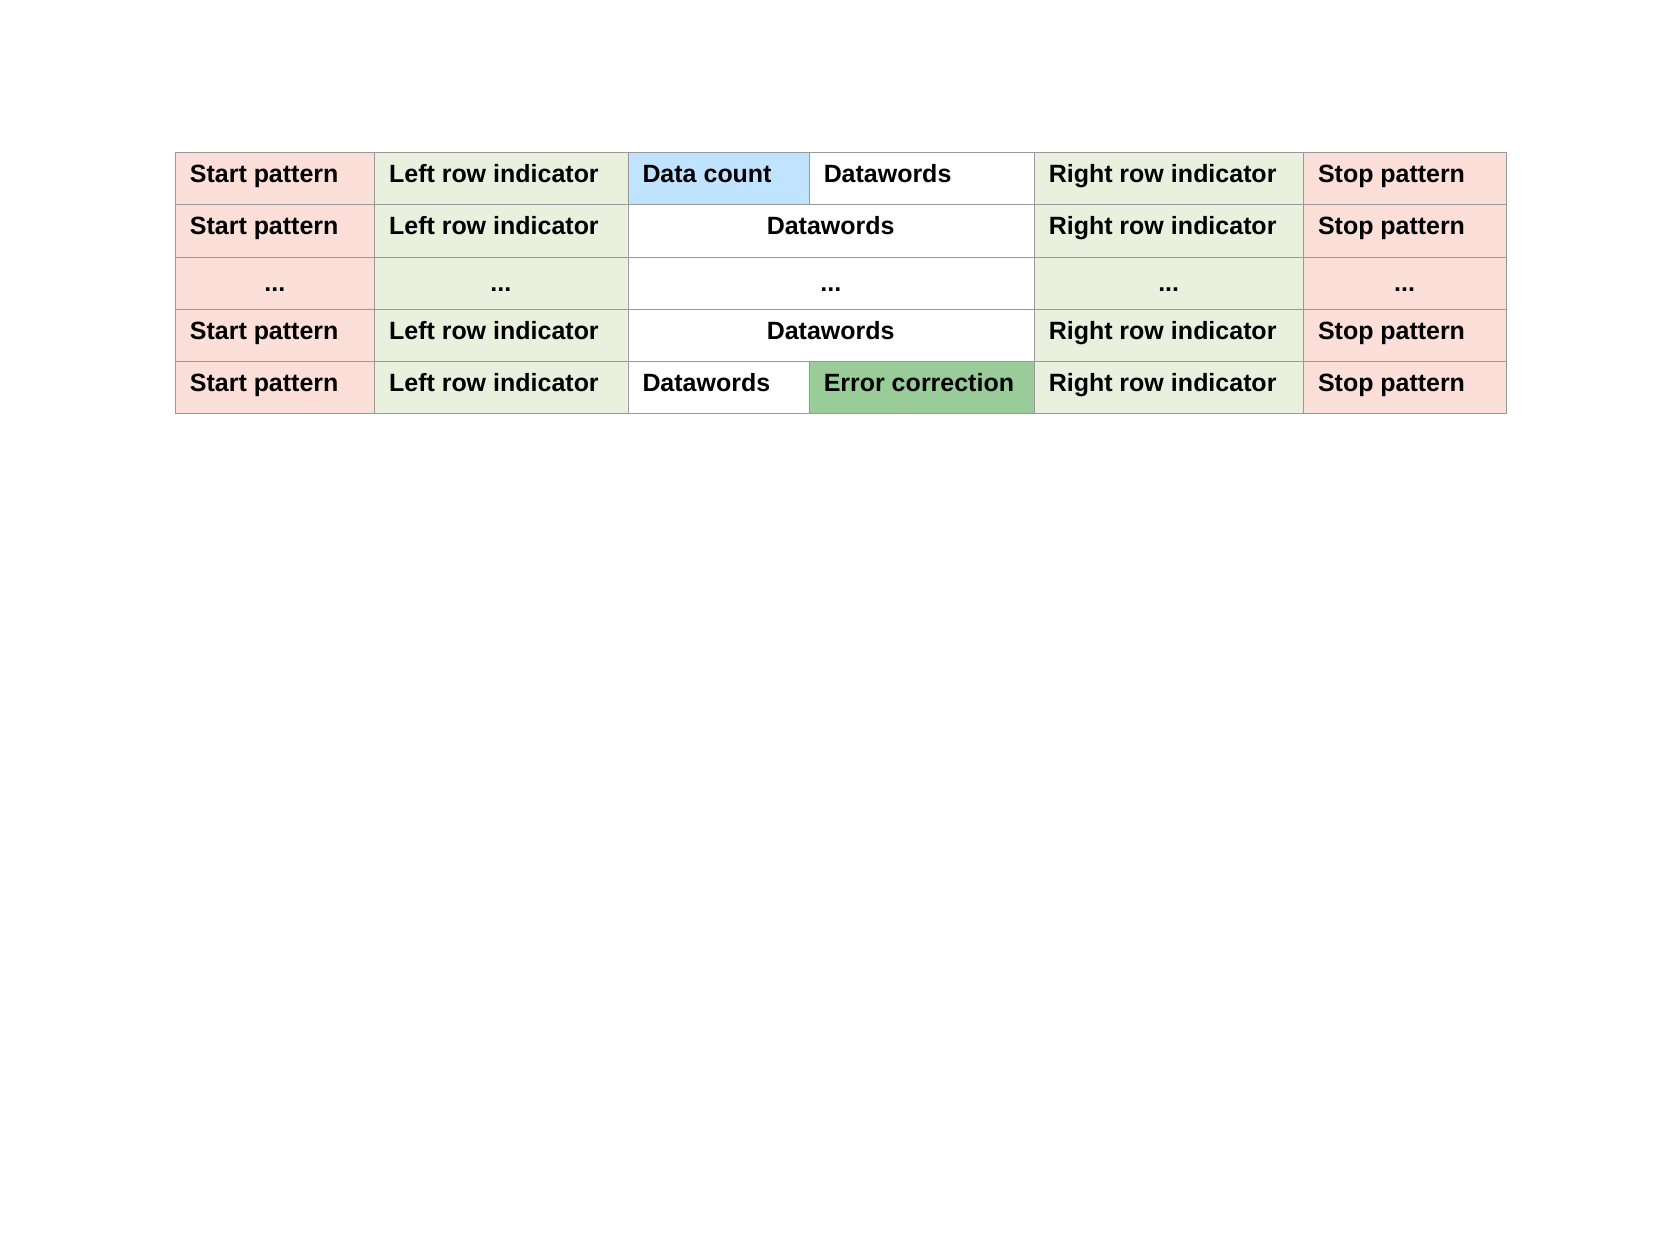

| Start pattern | Left row indicator | Data count | Datawords | Right row indicator | Stop pattern |
| --- | --- | --- | --- | --- | --- |
| Start pattern | Left row indicator | Datawords | | Right row indicator | Stop pattern |
| ... | ... | ... | | ... | ... |
| Start pattern | Left row indicator | Datawords | | Right row indicator | Stop pattern |
| Start pattern | Left row indicator | Datawords | Error correction | Right row indicator | Stop pattern |